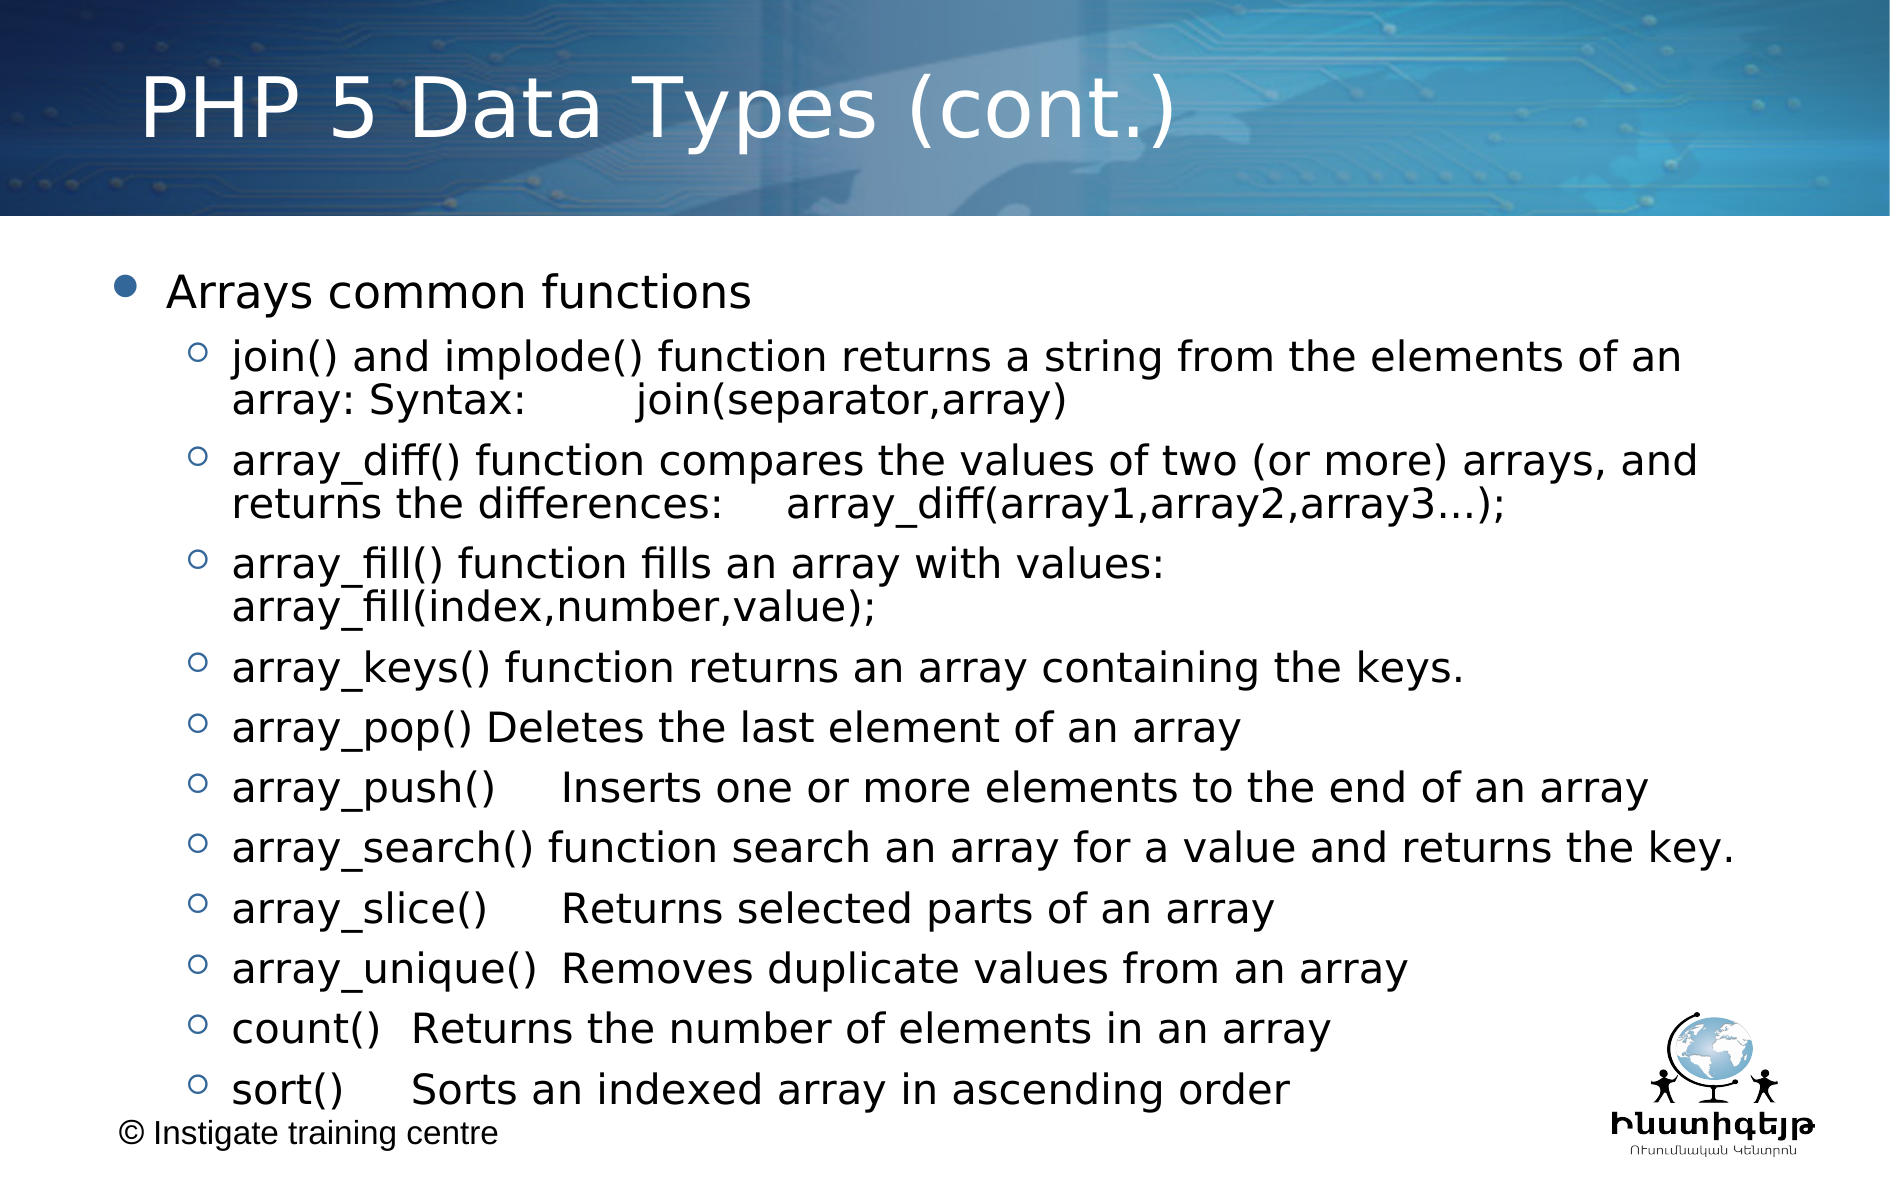

PHP 5 Data Types (cont.)
# Arrays common functions
join() and implode() function returns a string from the elements of an array: Syntax:		join(separator,array)
array_diff() function compares the values of two (or more) arrays, and returns the differences:	array_diff(array1,array2,array3...);
array_fill() function fills an array with values: array_fill(index,number,value);
array_keys() function returns an array containing the keys.
array_pop()	Deletes the last element of an array
array_push()	Inserts one or more elements to the end of an array
array_search() function search an array for a value and returns the key.
array_slice()	Returns selected parts of an array
array_unique()	Removes duplicate values from an array
count()	Returns the number of elements in an array
sort()	Sorts an indexed array in ascending order